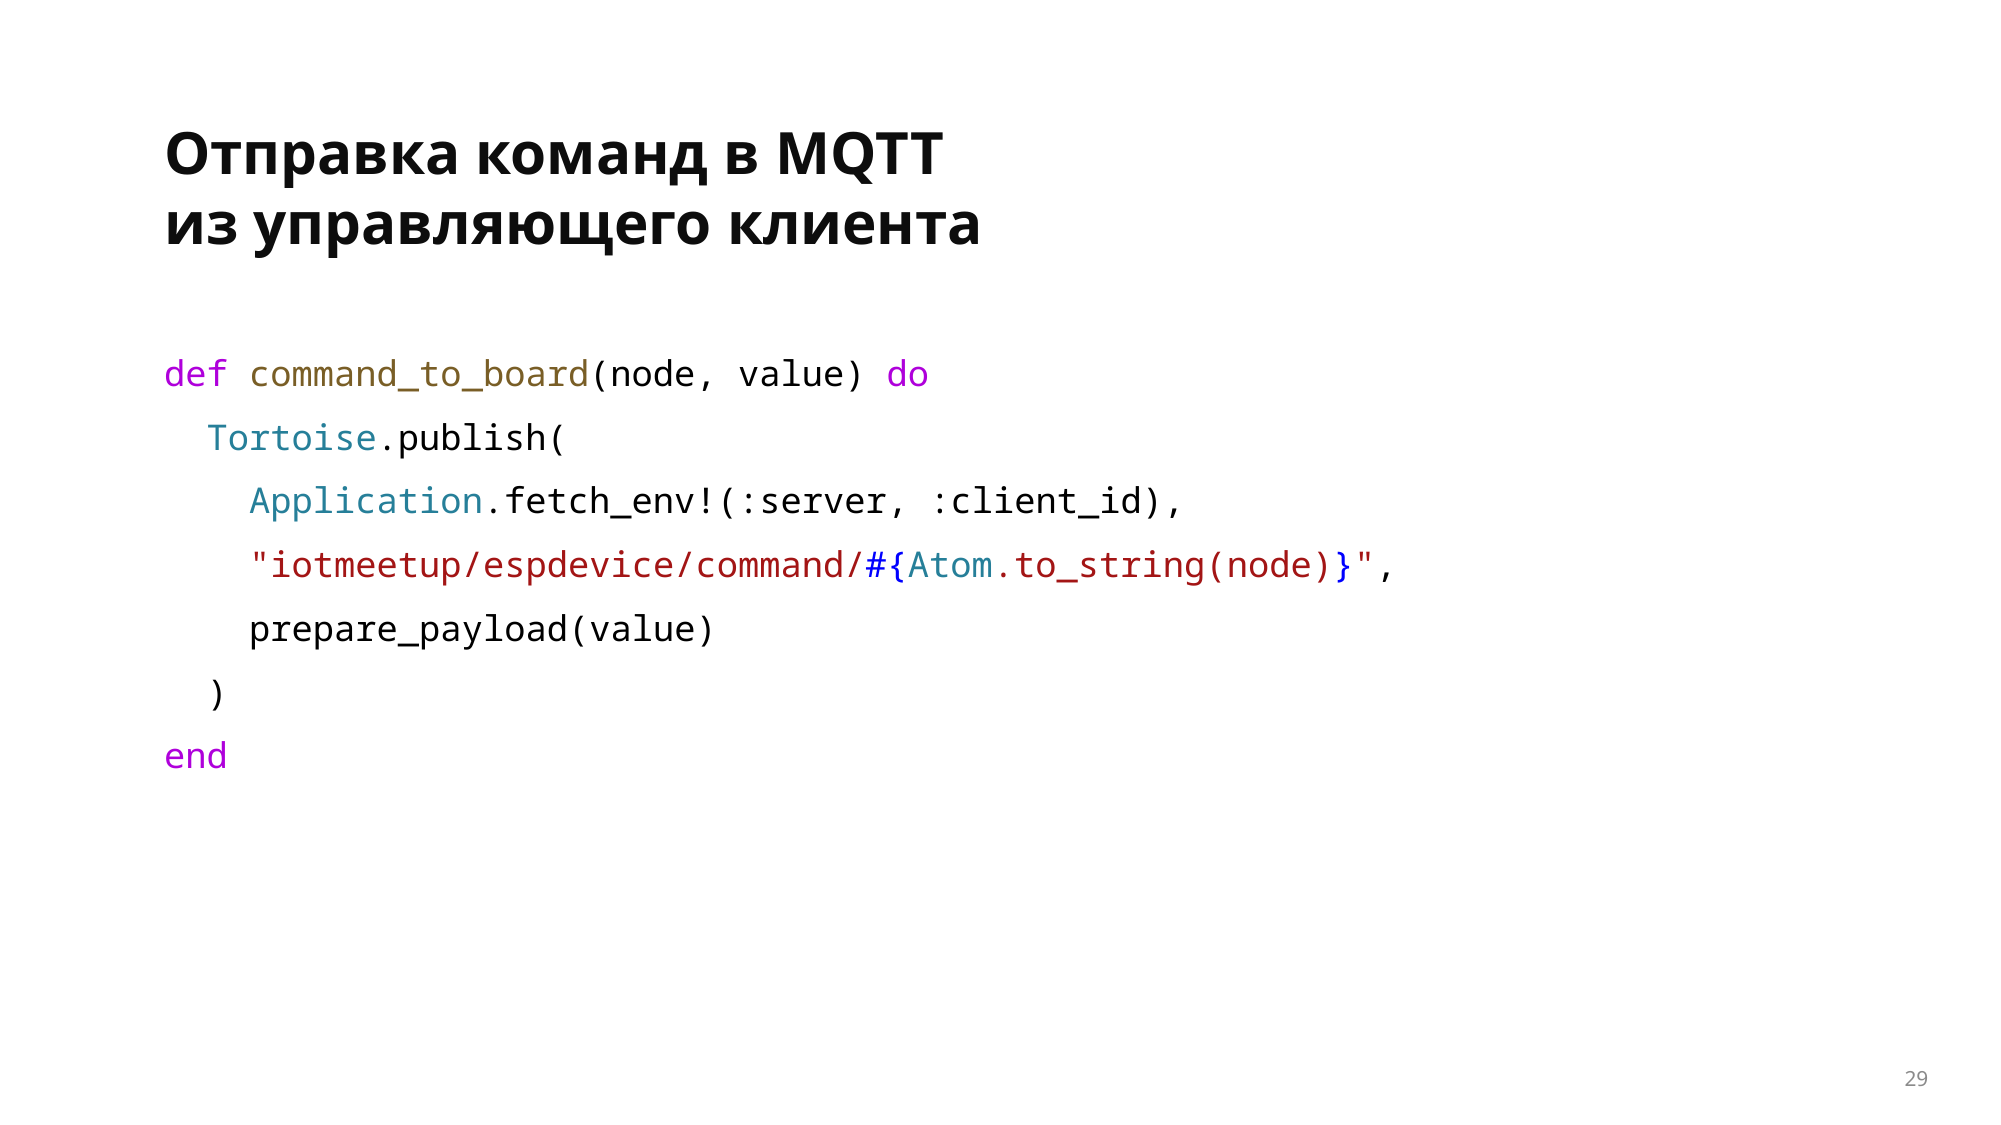

Отправка команд в MQTT
из управляющего клиента
def command_to_board(node, value) do
 Tortoise.publish(
 Application.fetch_env!(:server, :client_id),
 "iotmeetup/espdevice/command/#{Atom.to_string(node)}",
 prepare_payload(value)
 )
end